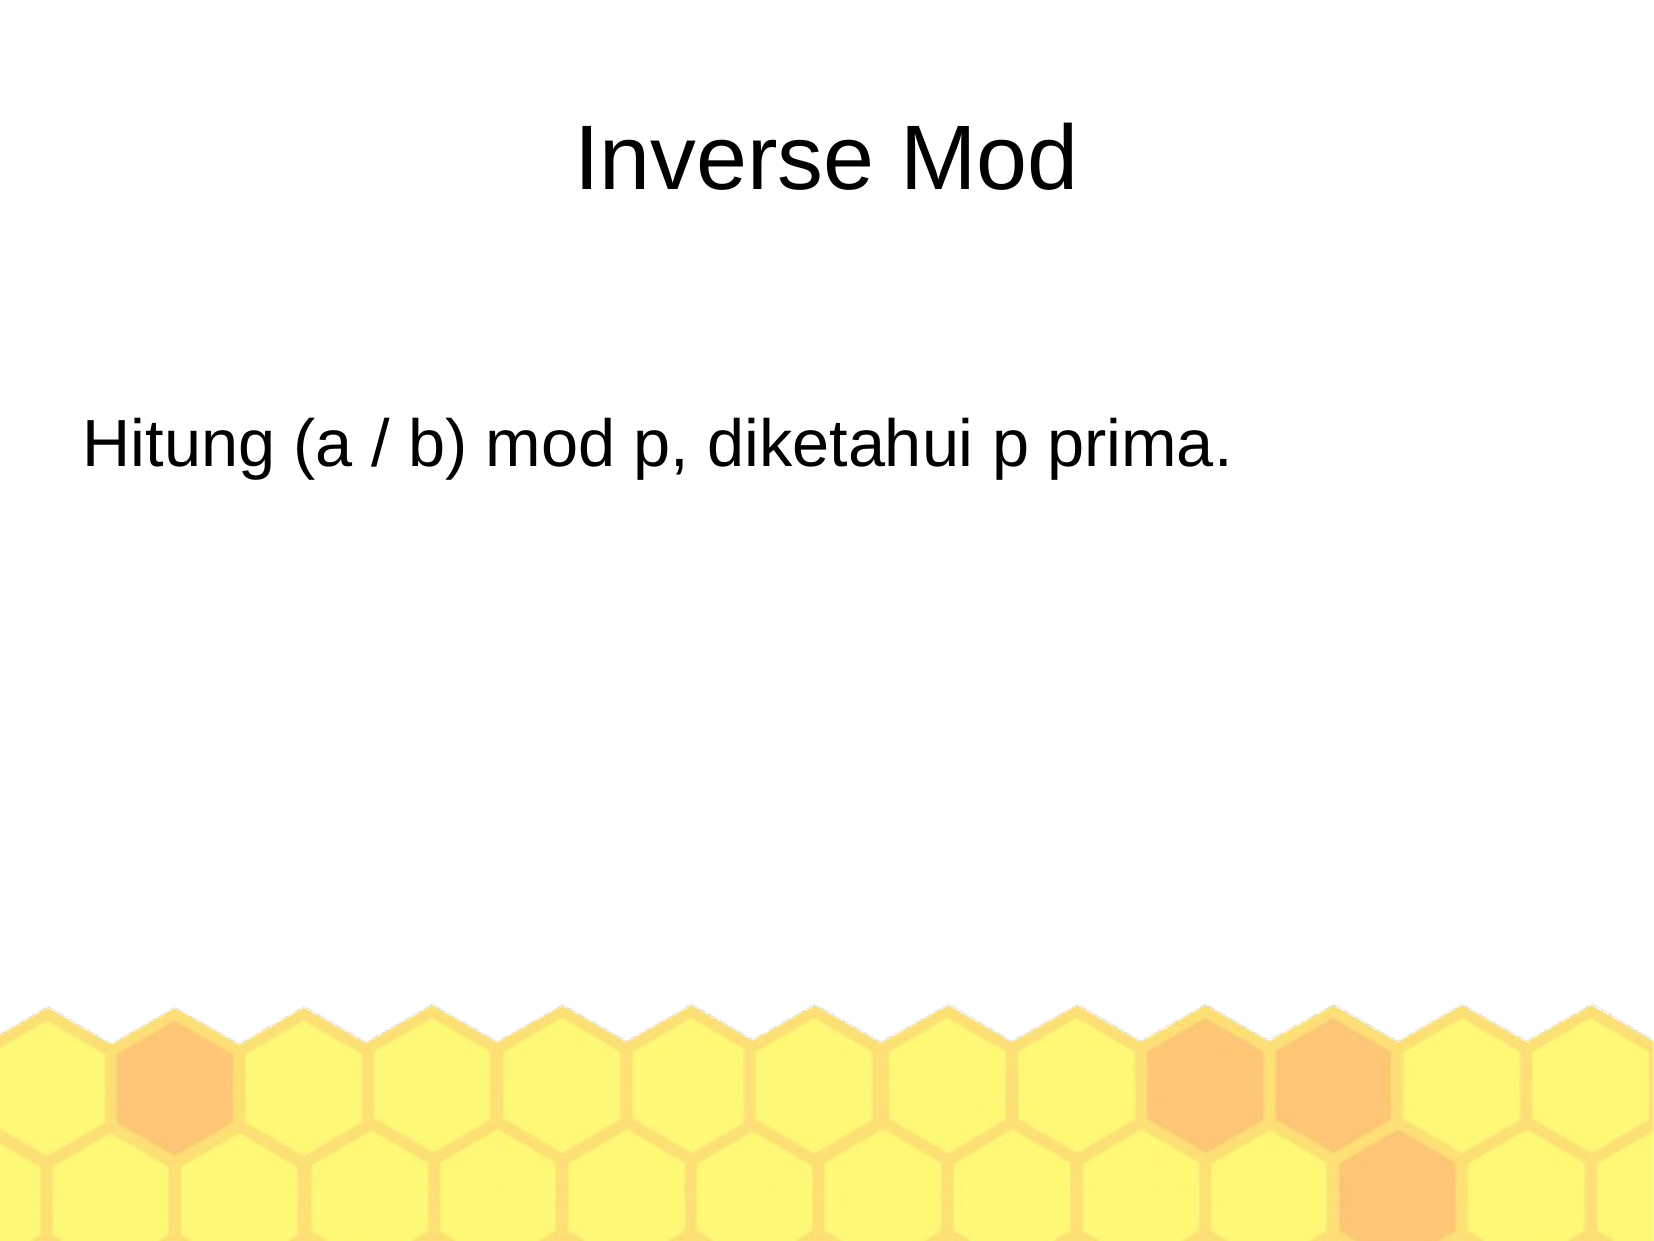

# Inverse Mod
Hitung (a / b) mod p, diketahui p prima.